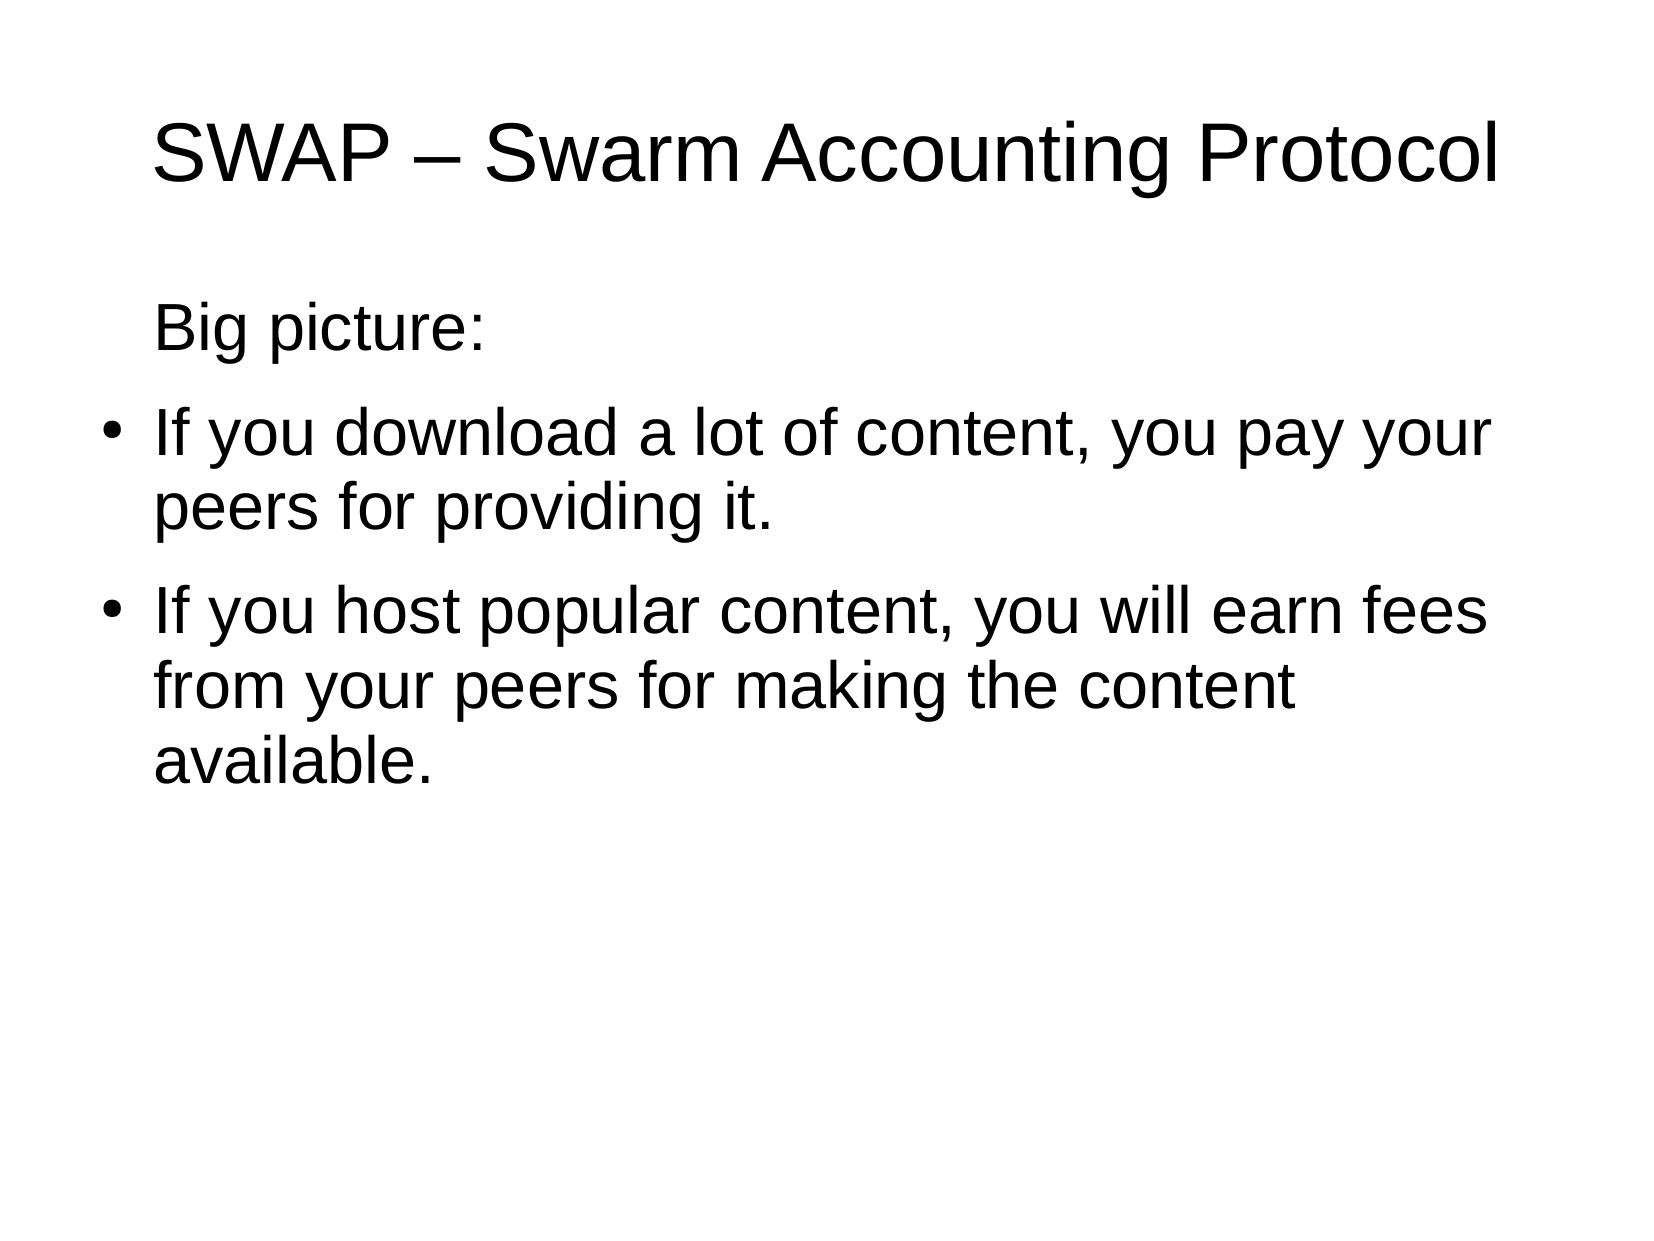

# SWAP – Swarm Accounting Protocol
Big picture:
If you download a lot of content, you pay your peers for providing it.
If you host popular content, you will earn fees from your peers for making the content available.